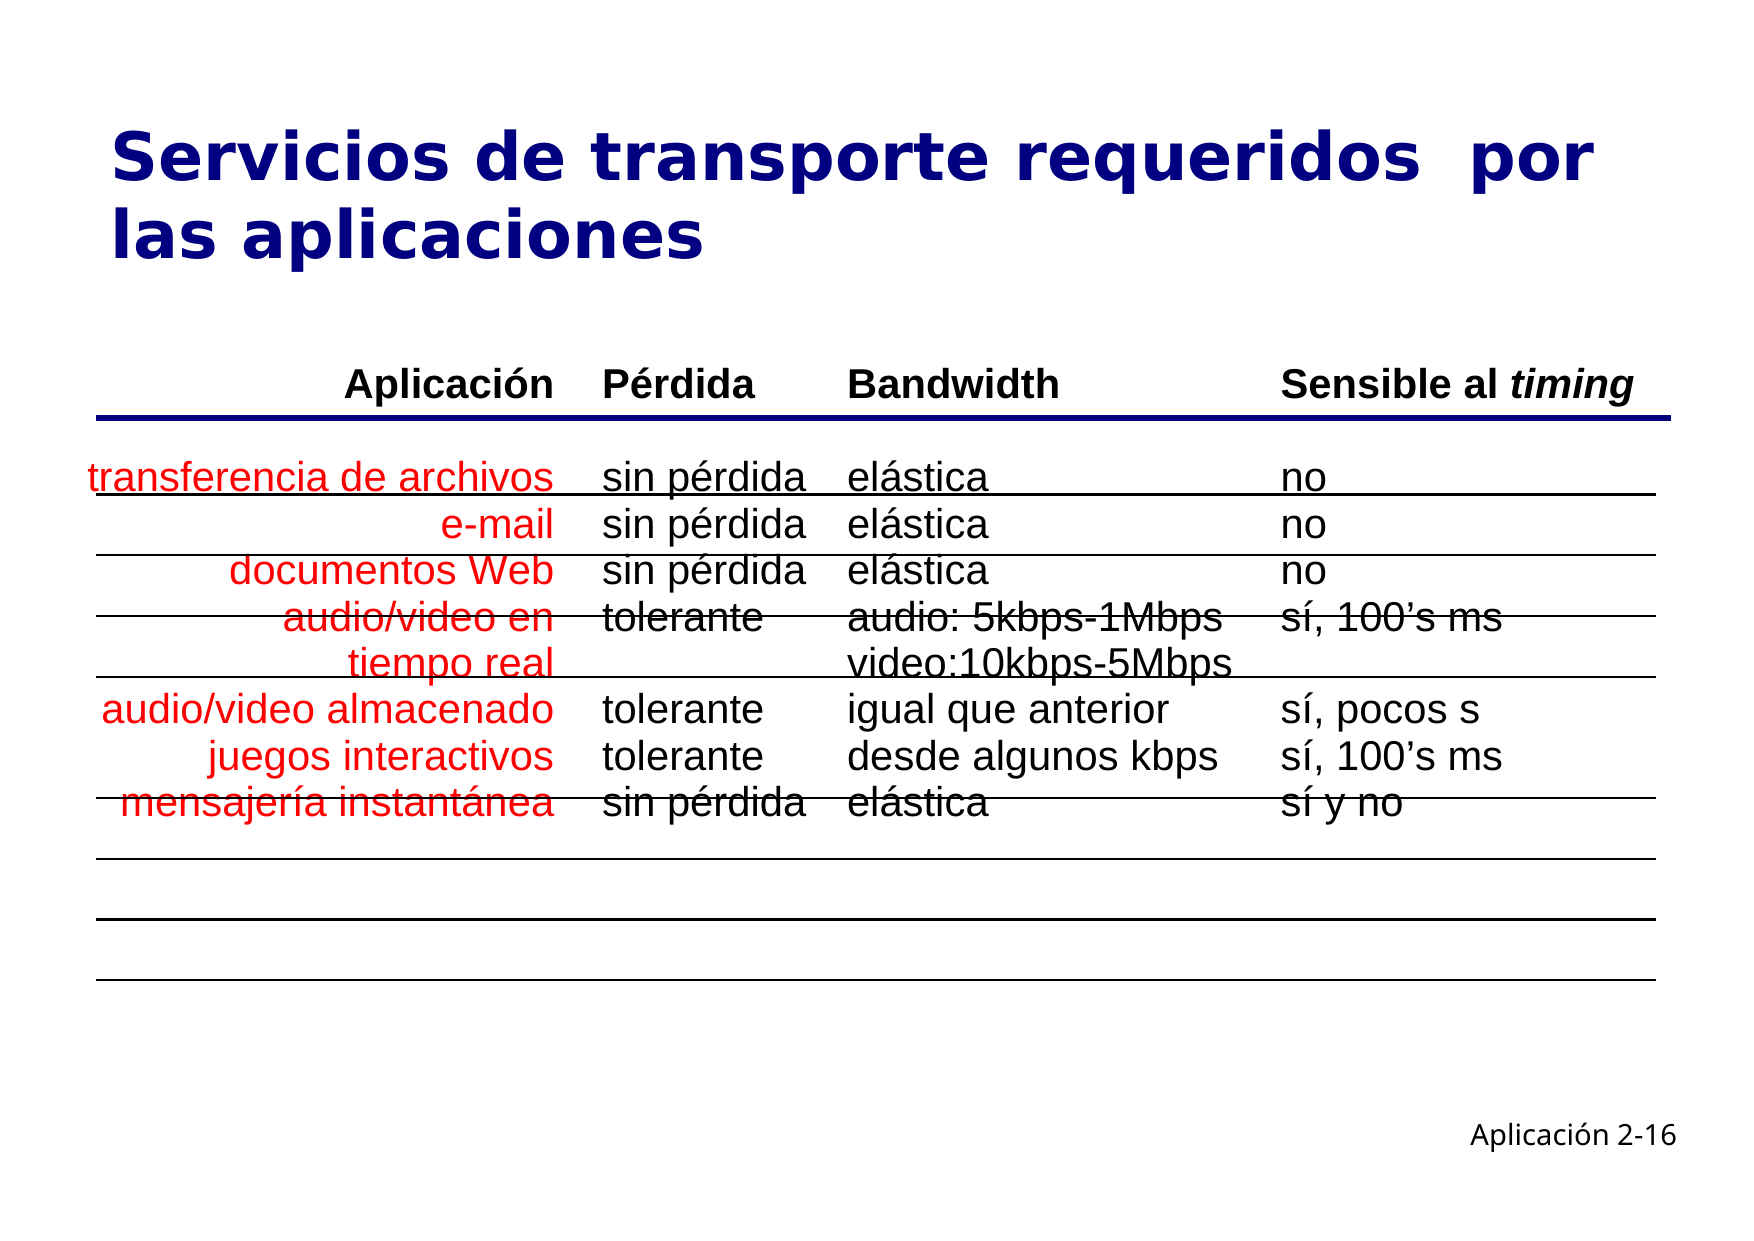

# Servicios de transporte requeridos por las aplicaciones
Aplicación
transferencia de archivos
e-mail
documentos Web
audio/video en
tiempo real
audio/video almacenado
juegos interactivos
mensajería instantánea
Pérdida
sin pérdida
sin pérdida
sin pérdida
tolerante
tolerante
tolerante
sin pérdida
Bandwidth
elástica
elástica
elástica
audio: 5kbps-1Mbps
video:10kbps-5Mbps
igual que anterior
desde algunos kbps
elástica
Sensible al timing
no
no
no
sí, 100’s ms
sí, pocos s
sí, 100’s ms
sí y no